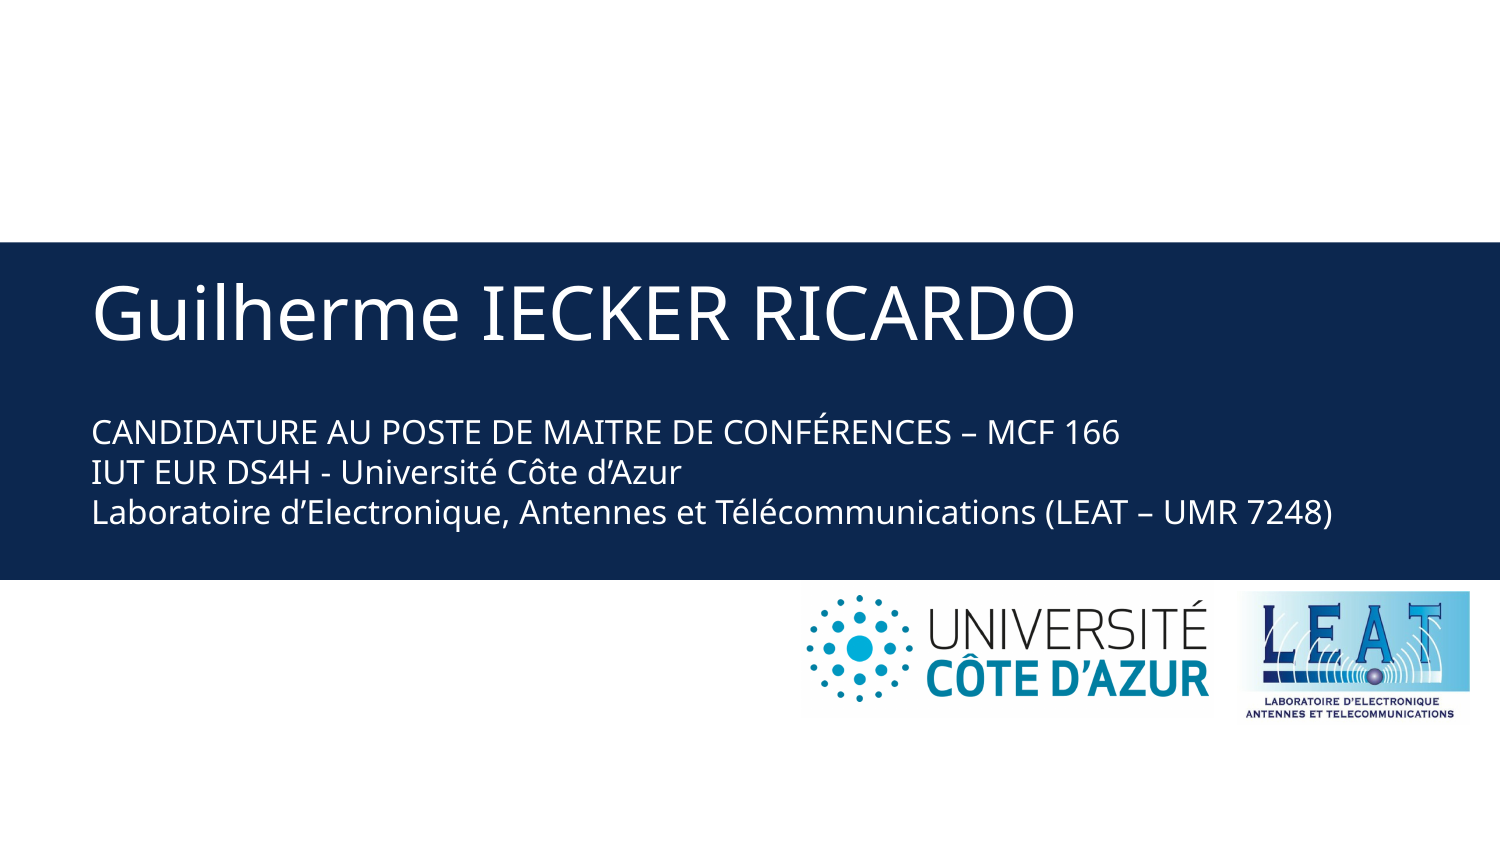

# Guilherme IECKER RICARDO
CANDIDATURE AU POSTE DE MAITRE DE CONFÉRENCES – MCF 166
IUT EUR DS4H - Université Côte d’Azur
Laboratoire d’Electronique, Antennes et Télécommunications (LEAT – UMR 7248)